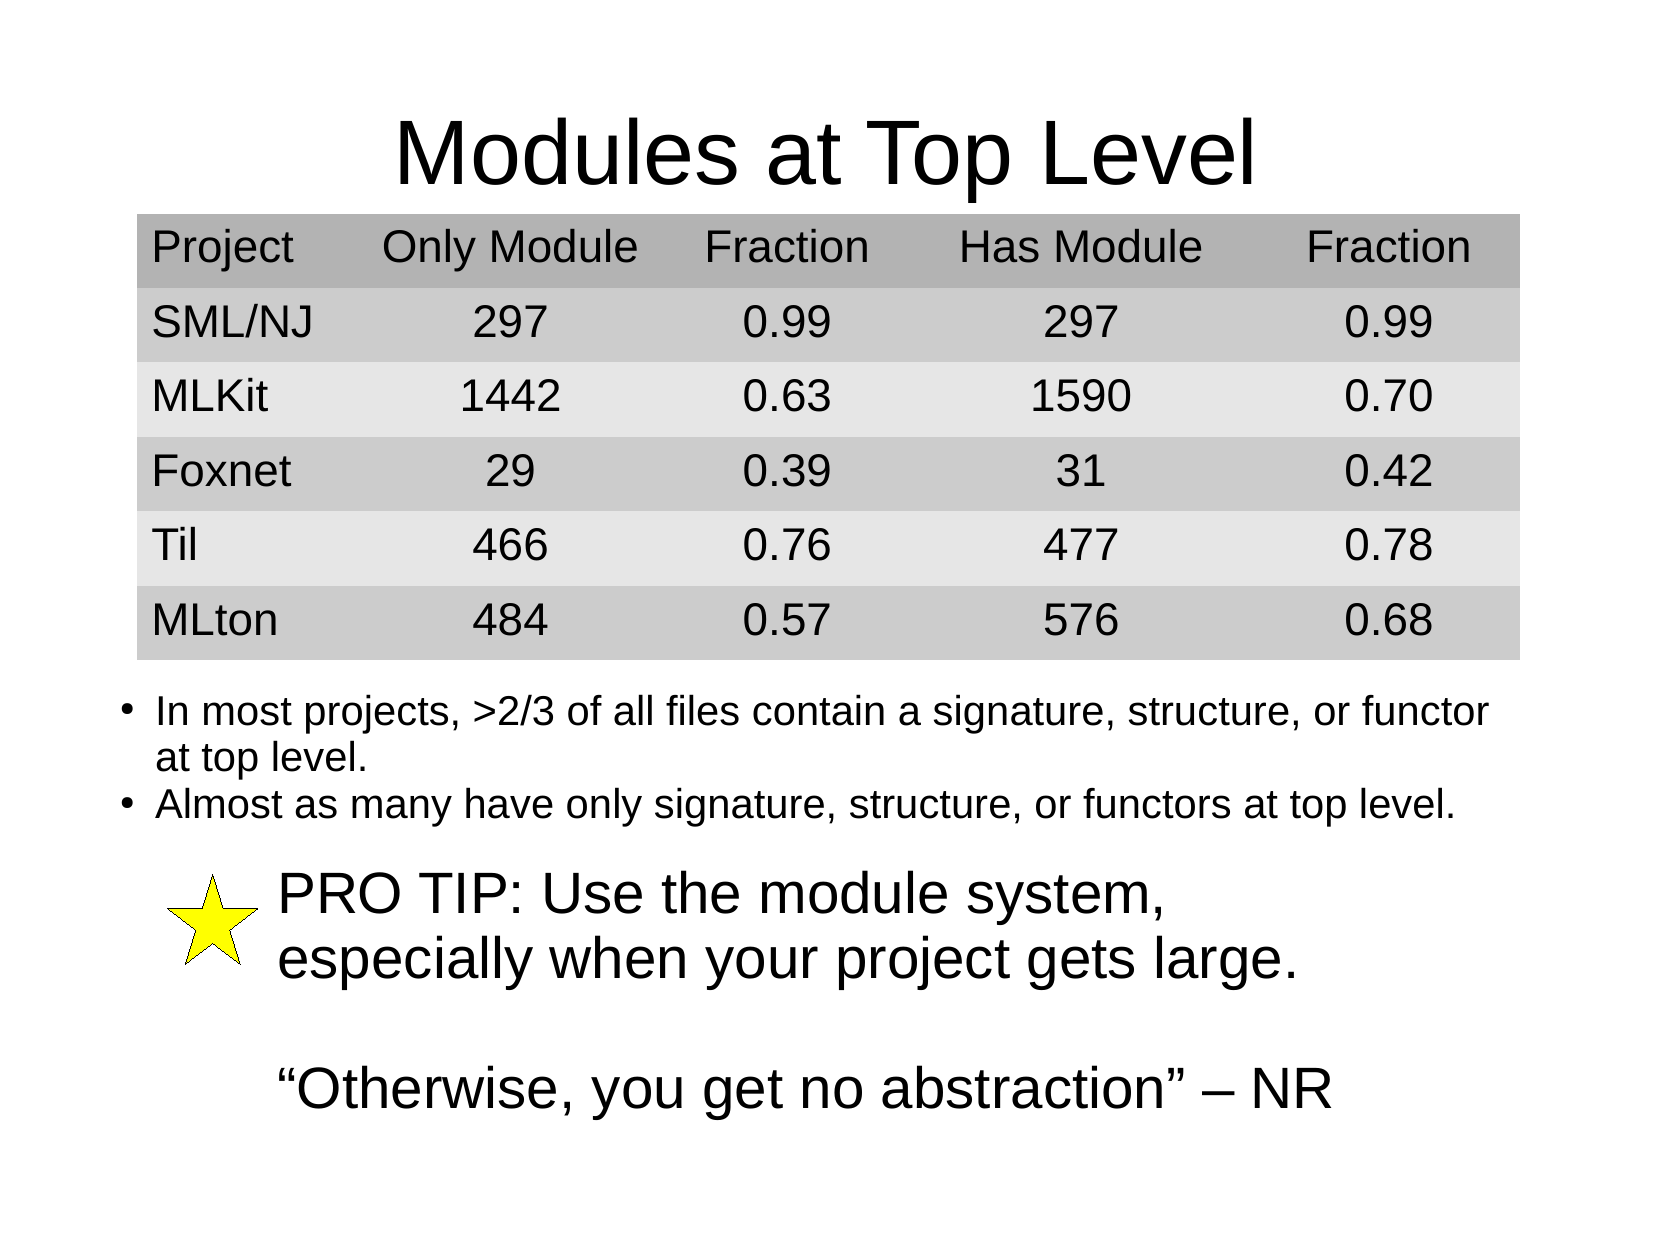

# Modules at Top Level
| Project | Only Module | Fraction | Has Module | Fraction |
| --- | --- | --- | --- | --- |
| SML/NJ | 297 | 0.99 | 297 | 0.99 |
| MLKit | 1442 | 0.63 | 1590 | 0.70 |
| Foxnet | 29 | 0.39 | 31 | 0.42 |
| Til | 466 | 0.76 | 477 | 0.78 |
| MLton | 484 | 0.57 | 576 | 0.68 |
In most projects, >2/3 of all files contain a signature, structure, or functor at top level.
Almost as many have only signature, structure, or functors at top level.
PRO TIP: Use the module system, especially when your project gets large.
“Otherwise, you get no abstraction” – NR